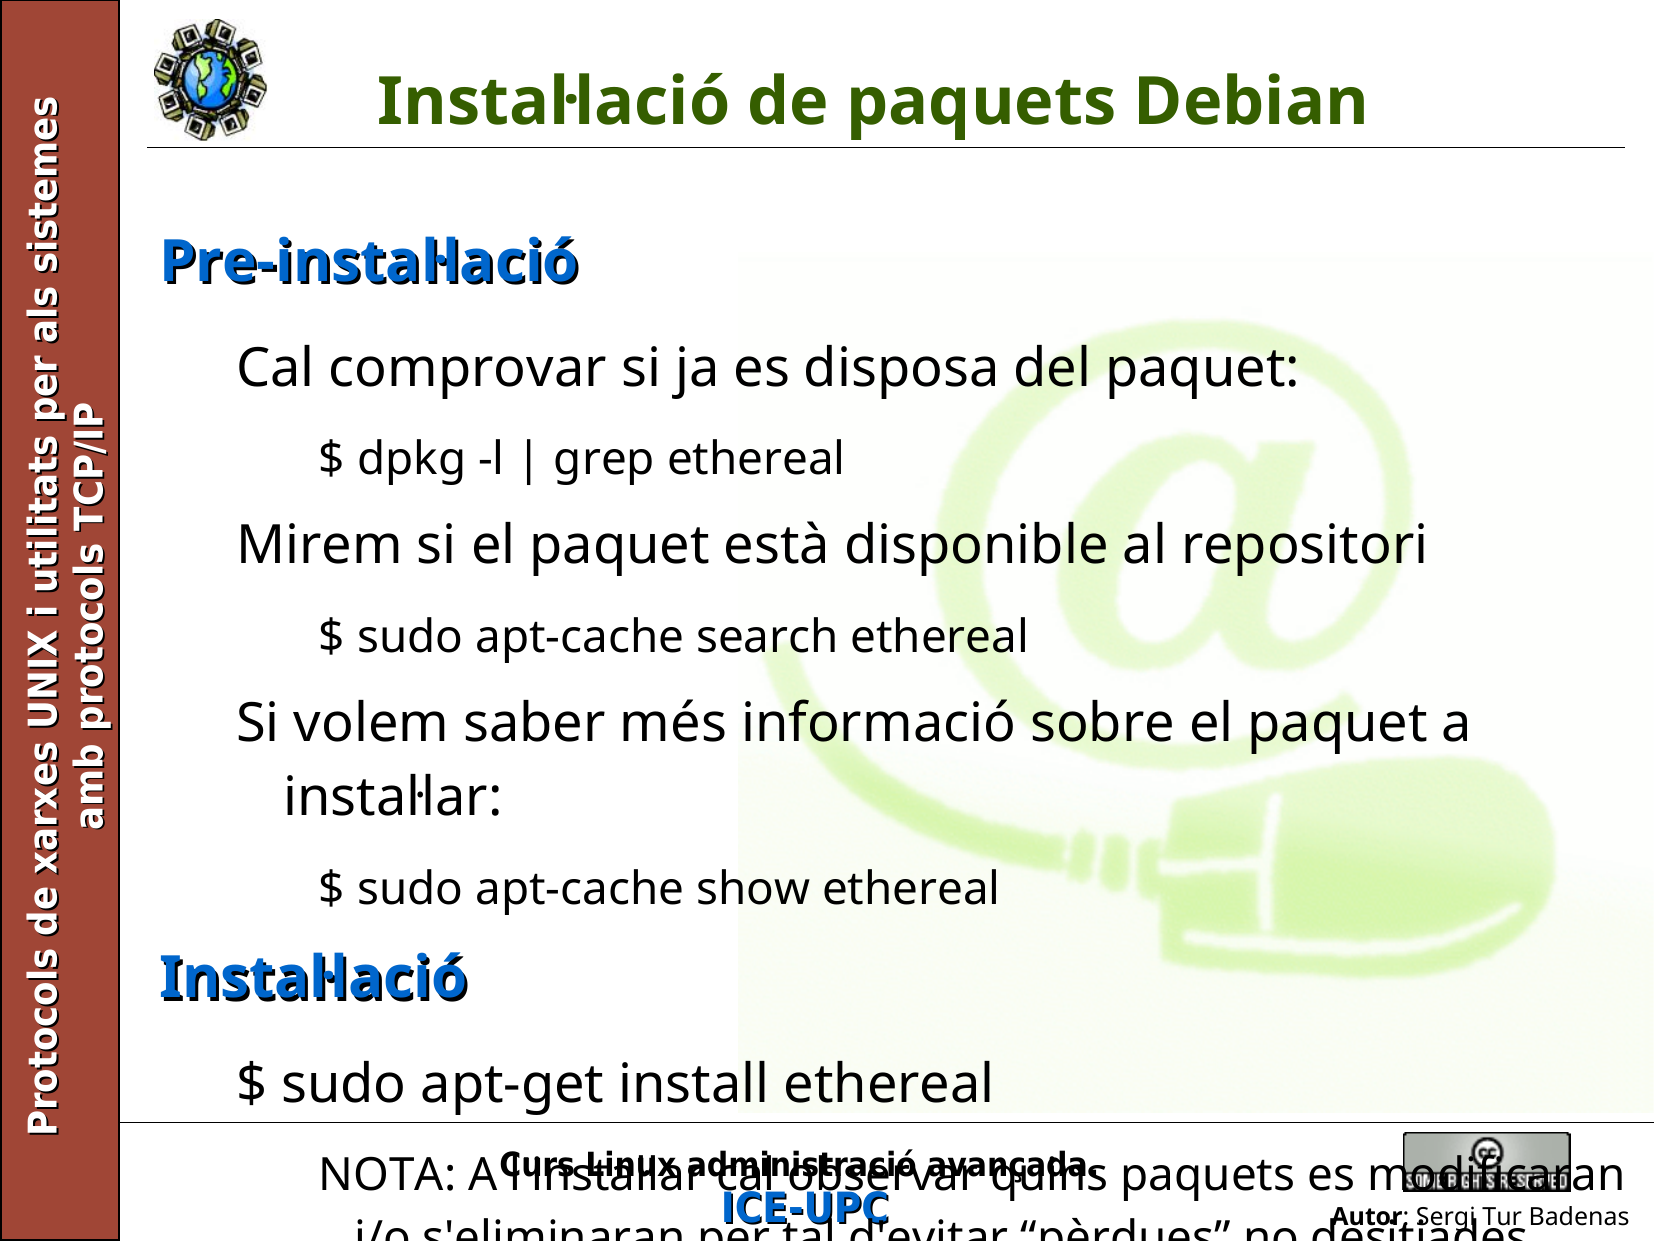

# Instal·lació de paquets Debian
Pre-instal·lació
Cal comprovar si ja es disposa del paquet:
$ dpkg -l | grep ethereal
Mirem si el paquet està disponible al repositori
$ sudo apt-cache search ethereal
Si volem saber més informació sobre el paquet a instal·lar:
$ sudo apt-cache show ethereal
Instal·lació
$ sudo apt-get install ethereal
NOTA: A l'instal·lar cal observar quins paquets es modificaran i/o s'eliminaran per tal d'evitar “pèrdues” no desitjades.